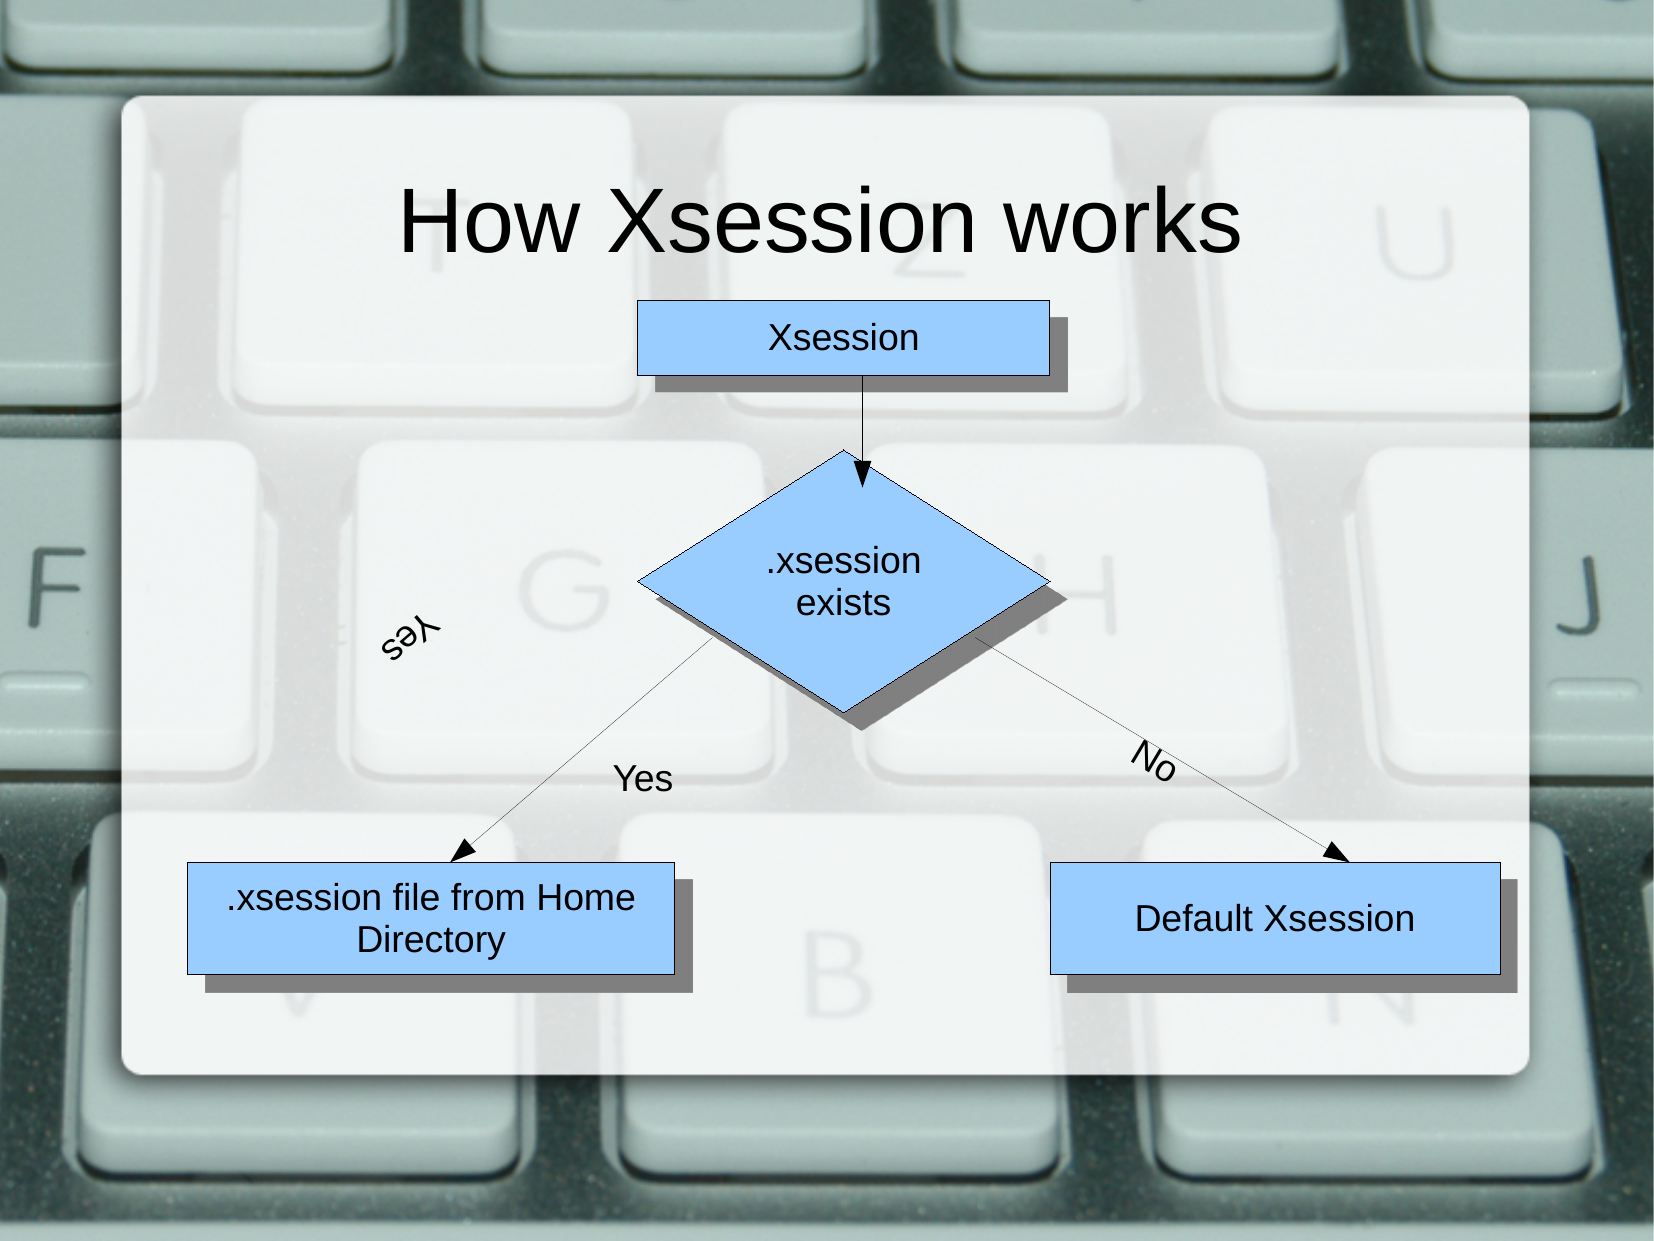

# How Xsession works
Xsession
.xsession exists
Yes
No
Yes
.xsession file from Home Directory
Default Xsession